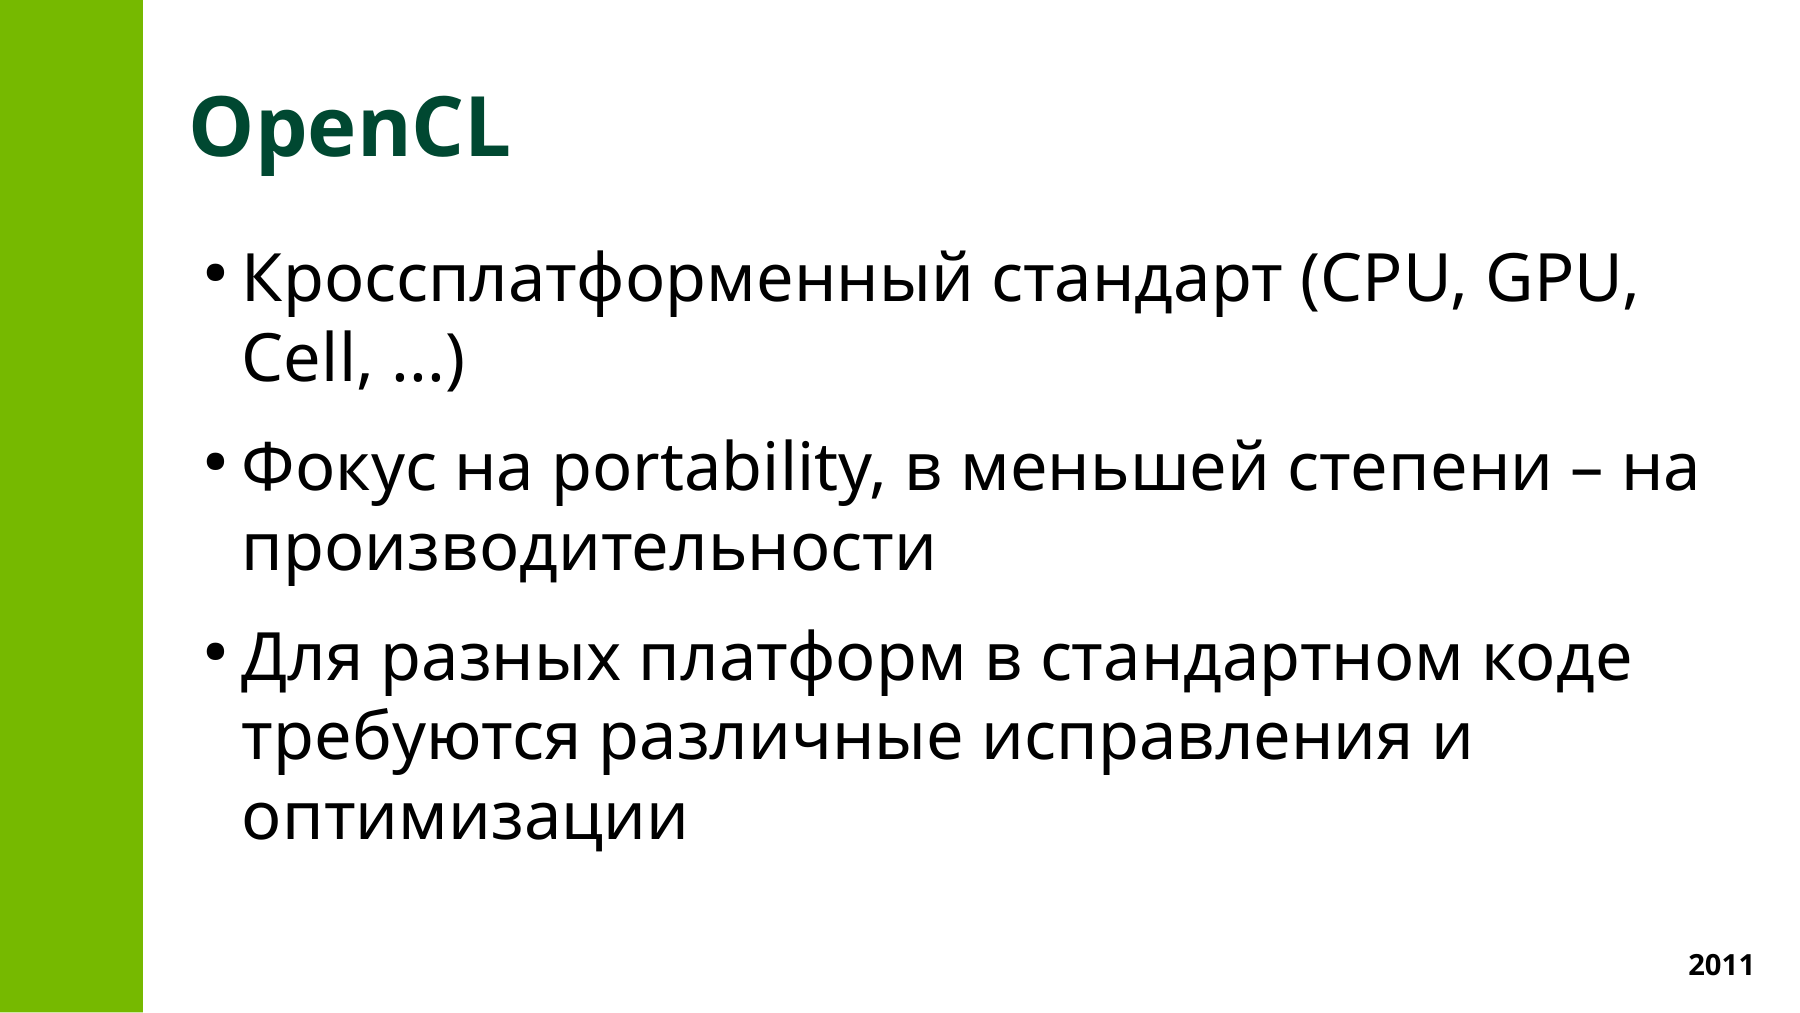

# OpenCL
Кроссплатформенный стандарт (CPU, GPU, Cell, ...)
Фокус на portability, в меньшей степени – на производительности
Для разных платформ в стандартном коде требуются различные исправления и оптимизации